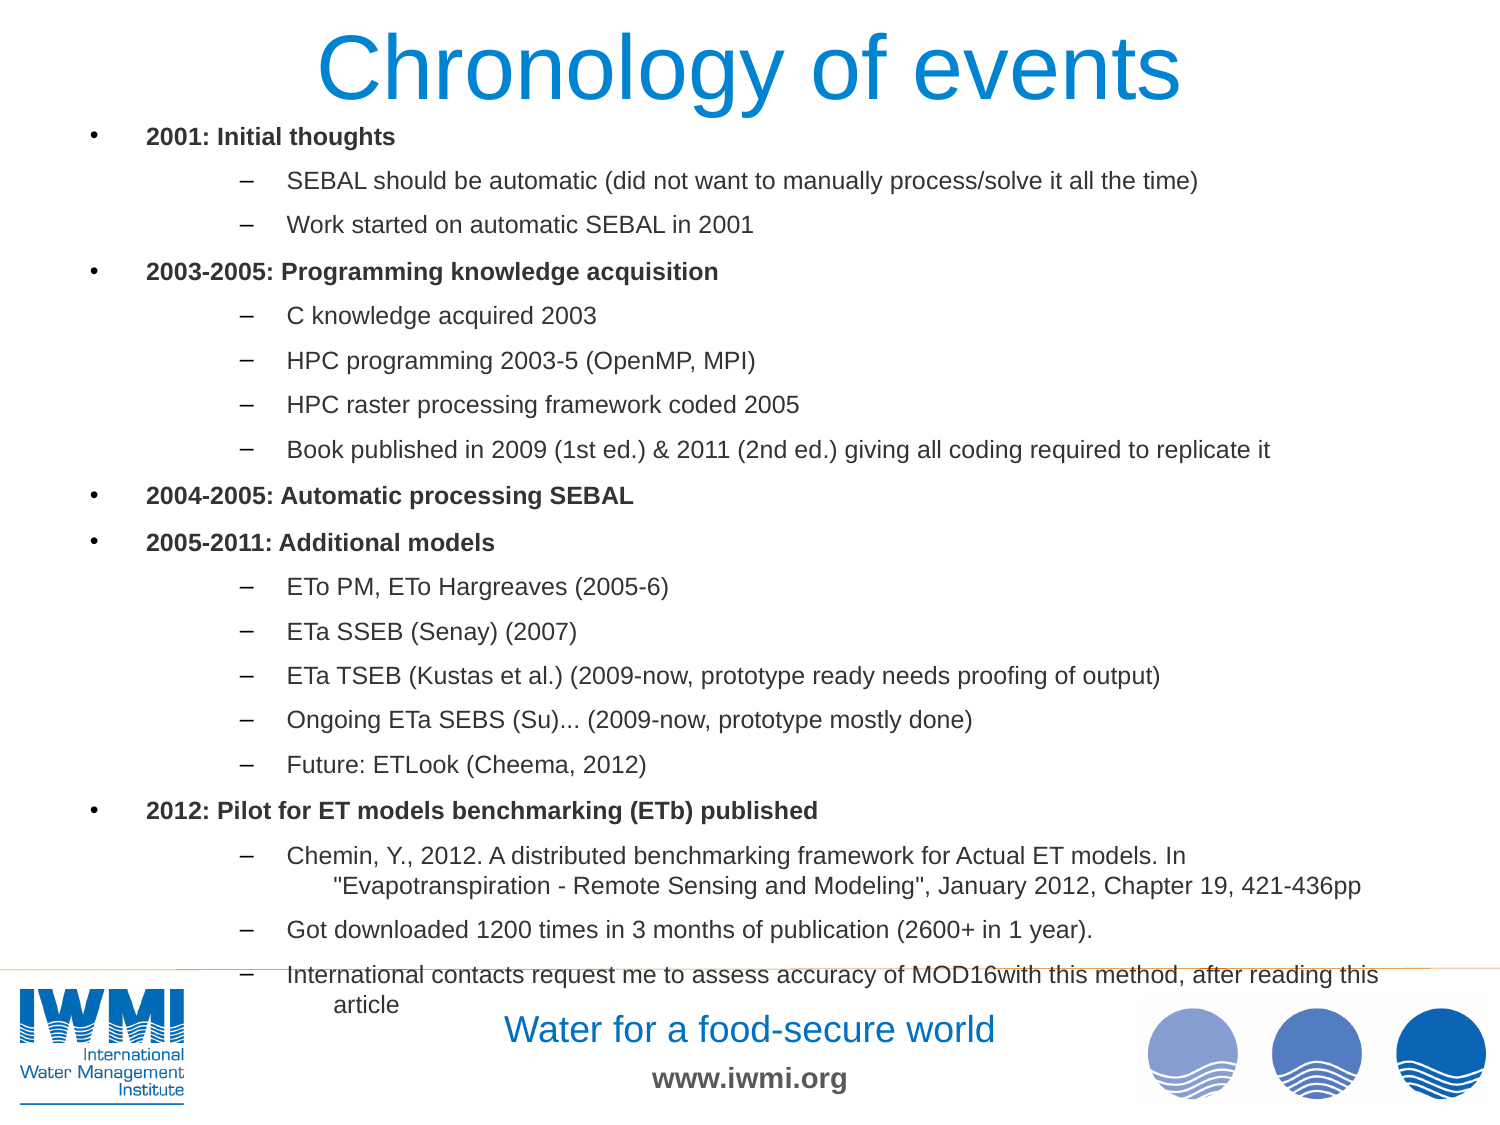

# Chronology of events
2001: Initial thoughts
SEBAL should be automatic (did not want to manually process/solve it all the time)
Work started on automatic SEBAL in 2001
2003-2005: Programming knowledge acquisition
C knowledge acquired 2003
HPC programming 2003-5 (OpenMP, MPI)
HPC raster processing framework coded 2005
Book published in 2009 (1st ed.) & 2011 (2nd ed.) giving all coding required to replicate it
2004-2005: Automatic processing SEBAL
2005-2011: Additional models
ETo PM, ETo Hargreaves (2005-6)
ETa SSEB (Senay) (2007)
ETa TSEB (Kustas et al.) (2009-now, prototype ready needs proofing of output)
Ongoing ETa SEBS (Su)... (2009-now, prototype mostly done)
Future: ETLook (Cheema, 2012)
2012: Pilot for ET models benchmarking (ETb) published
Chemin, Y., 2012. A distributed benchmarking framework for Actual ET models. In "Evapotranspiration - Remote Sensing and Modeling", January 2012, Chapter 19, 421-436pp
Got downloaded 1200 times in 3 months of publication (2600+ in 1 year).
International contacts request me to assess accuracy of MOD16with this method, after reading this article